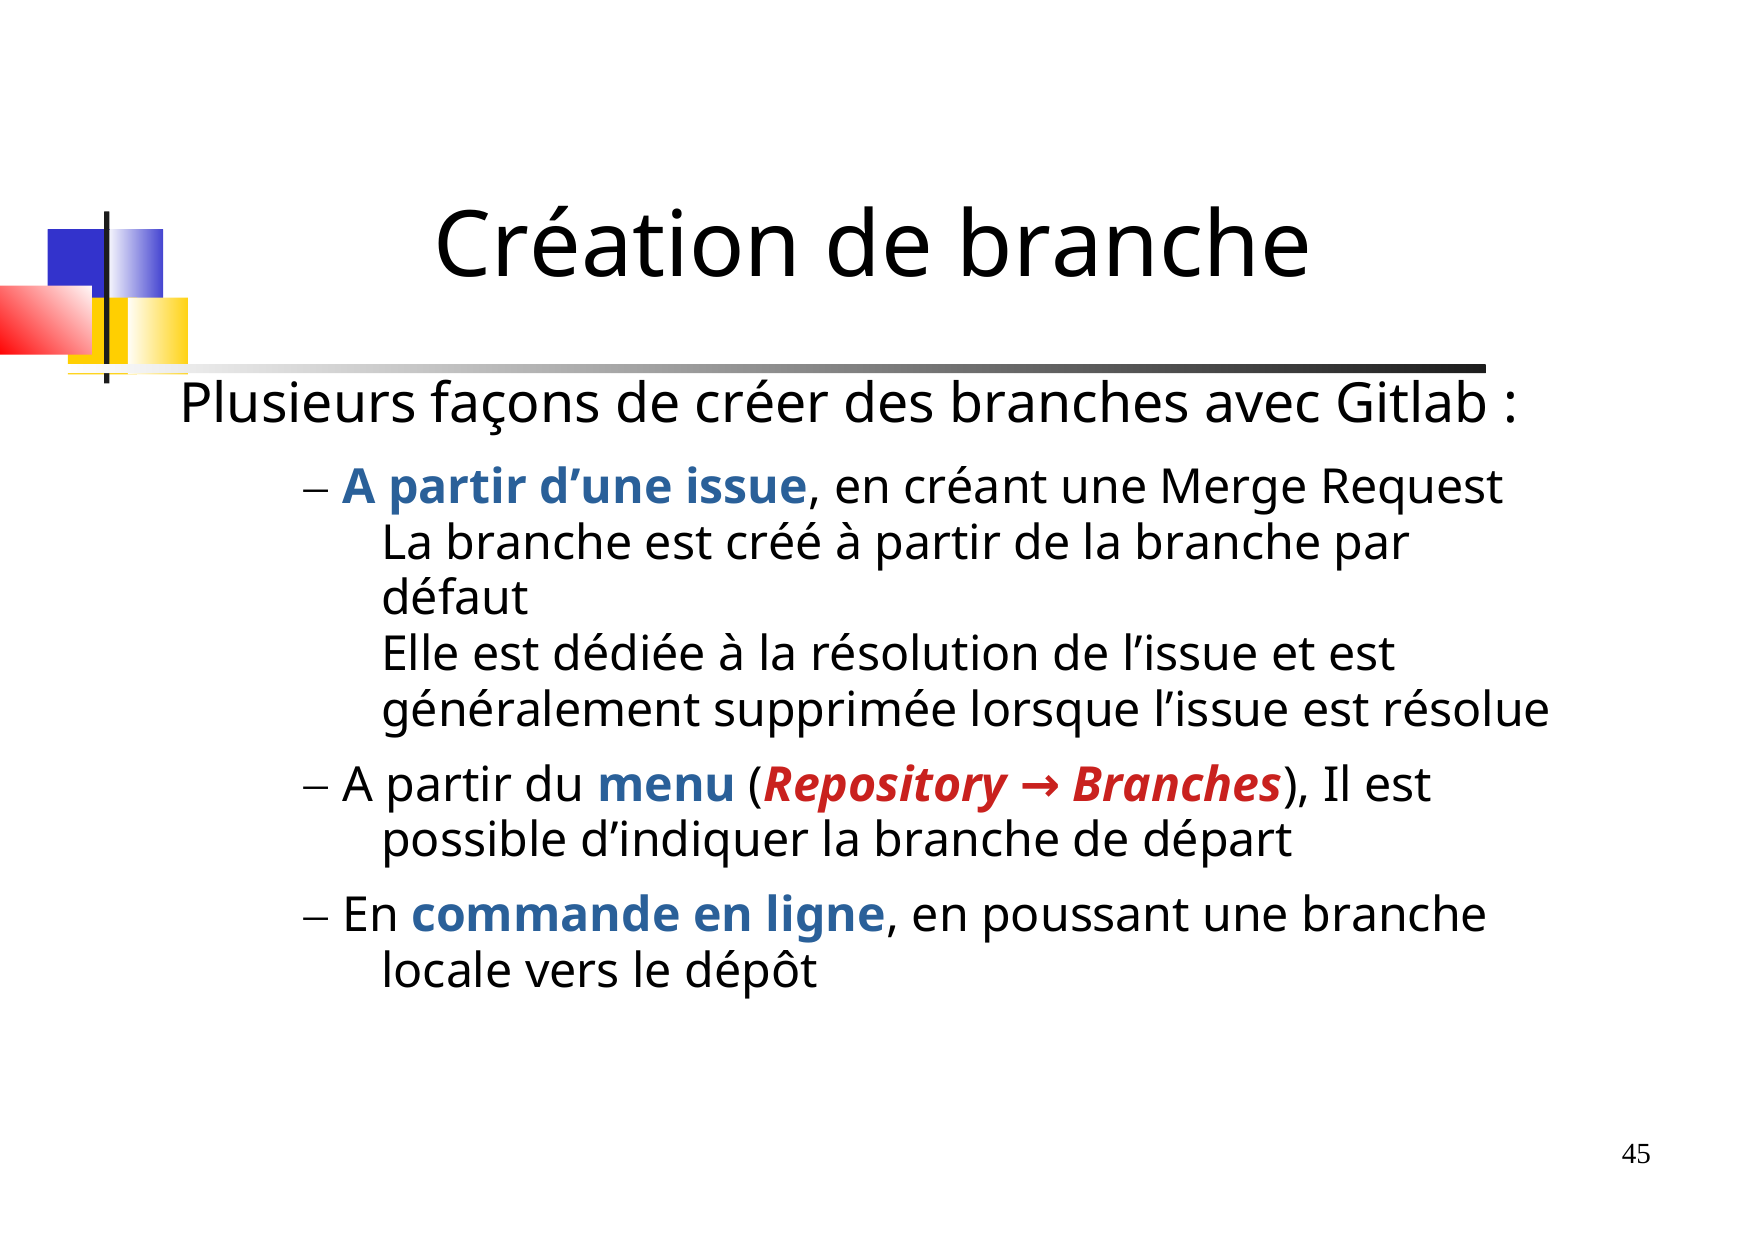

# Création de branche
Plusieurs façons de créer des branches avec Gitlab :
A partir d’une issue, en créant une Merge Request
La branche est créé à partir de la branche par défaut
Elle est dédiée à la résolution de l’issue et est généralement supprimée lorsque l’issue est résolue
A partir du menu (Repository → Branches), Il est possible d’indiquer la branche de départ
En commande en ligne, en poussant une branche locale vers le dépôt